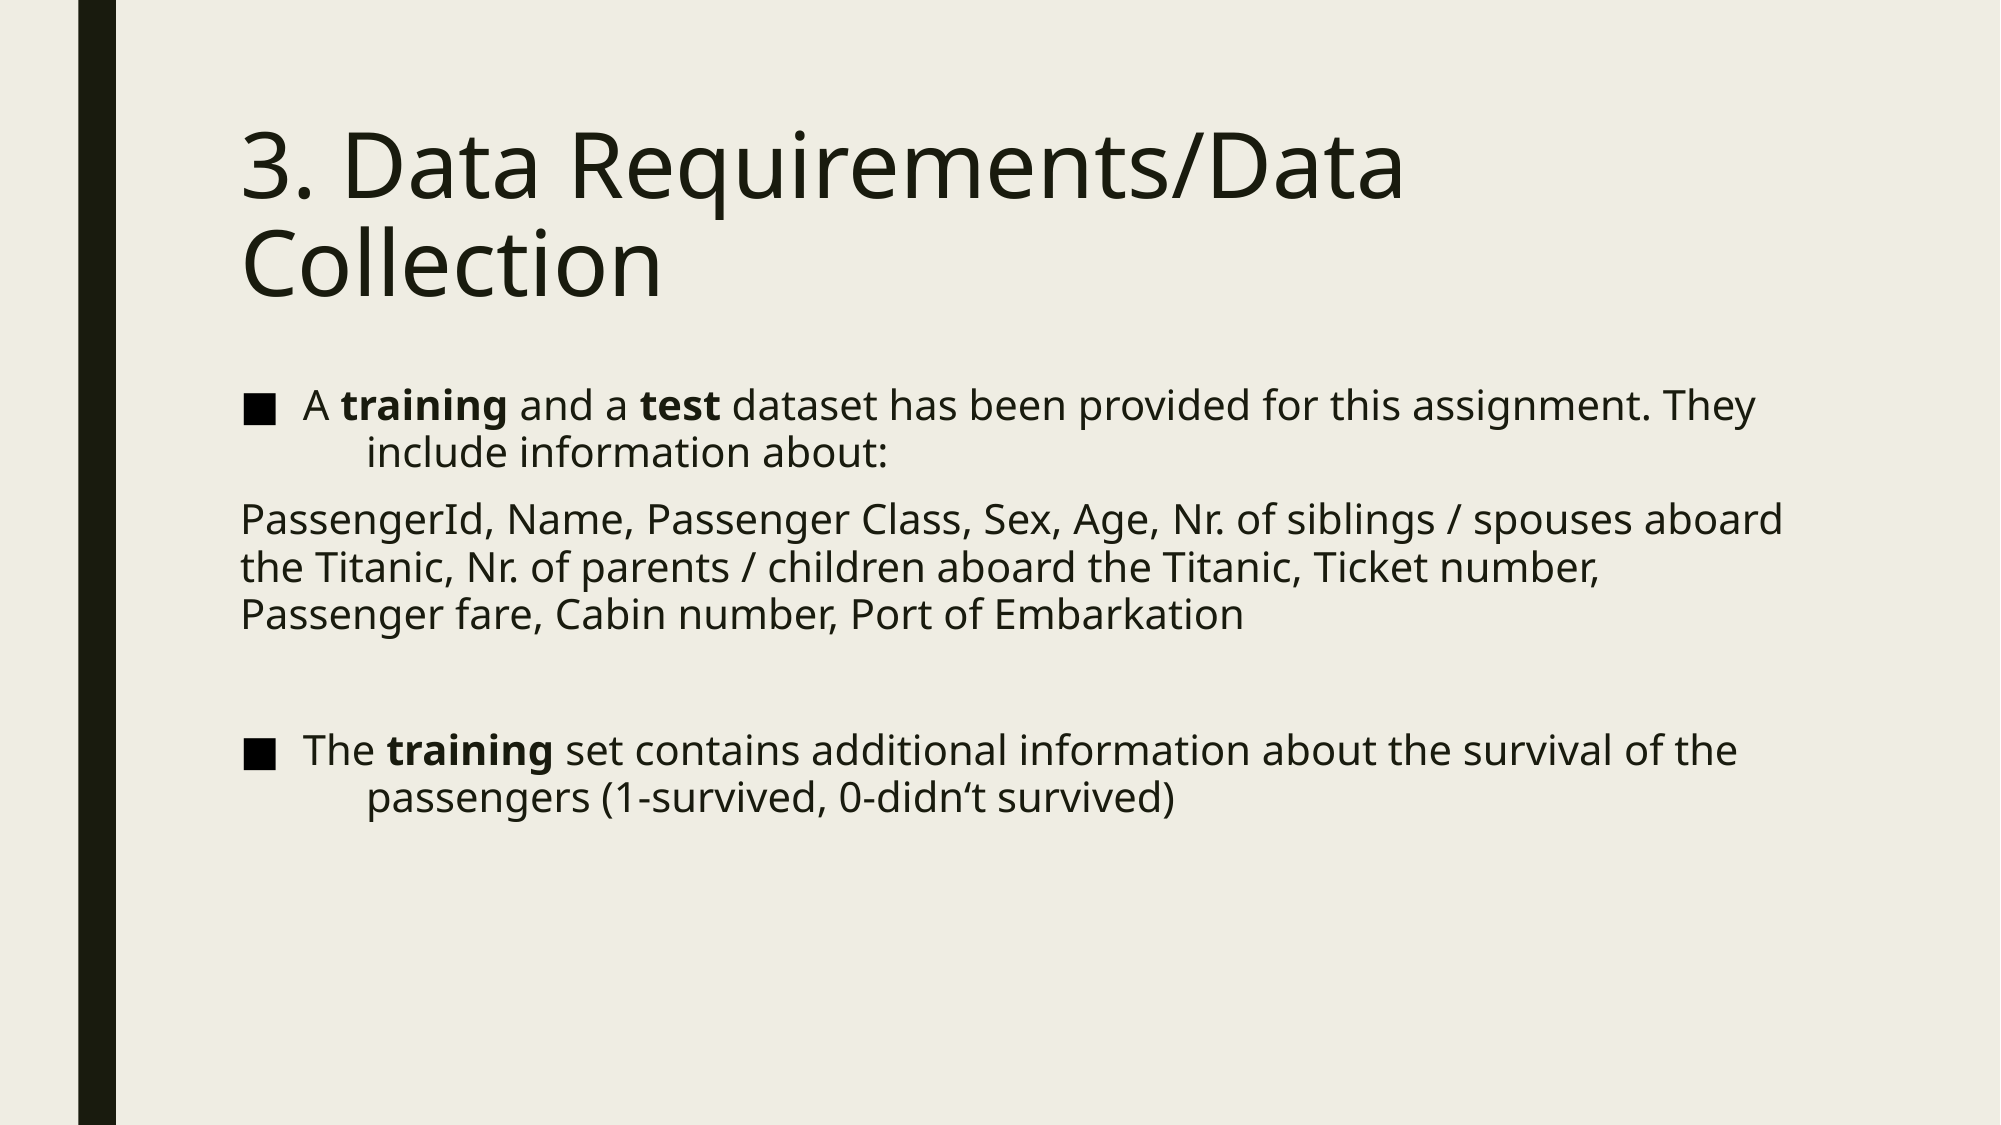

# 3. Data Requirements/Data Collection
A training and a test dataset has been provided for this assignment. They include information about:
PassengerId, Name, Passenger Class, Sex, Age, Nr. of siblings / spouses aboard the Titanic, Nr. of parents / children aboard the Titanic, Ticket number, Passenger fare, Cabin number, Port of Embarkation
The training set contains additional information about the survival of the passengers (1-survived, 0-didn‘t survived)